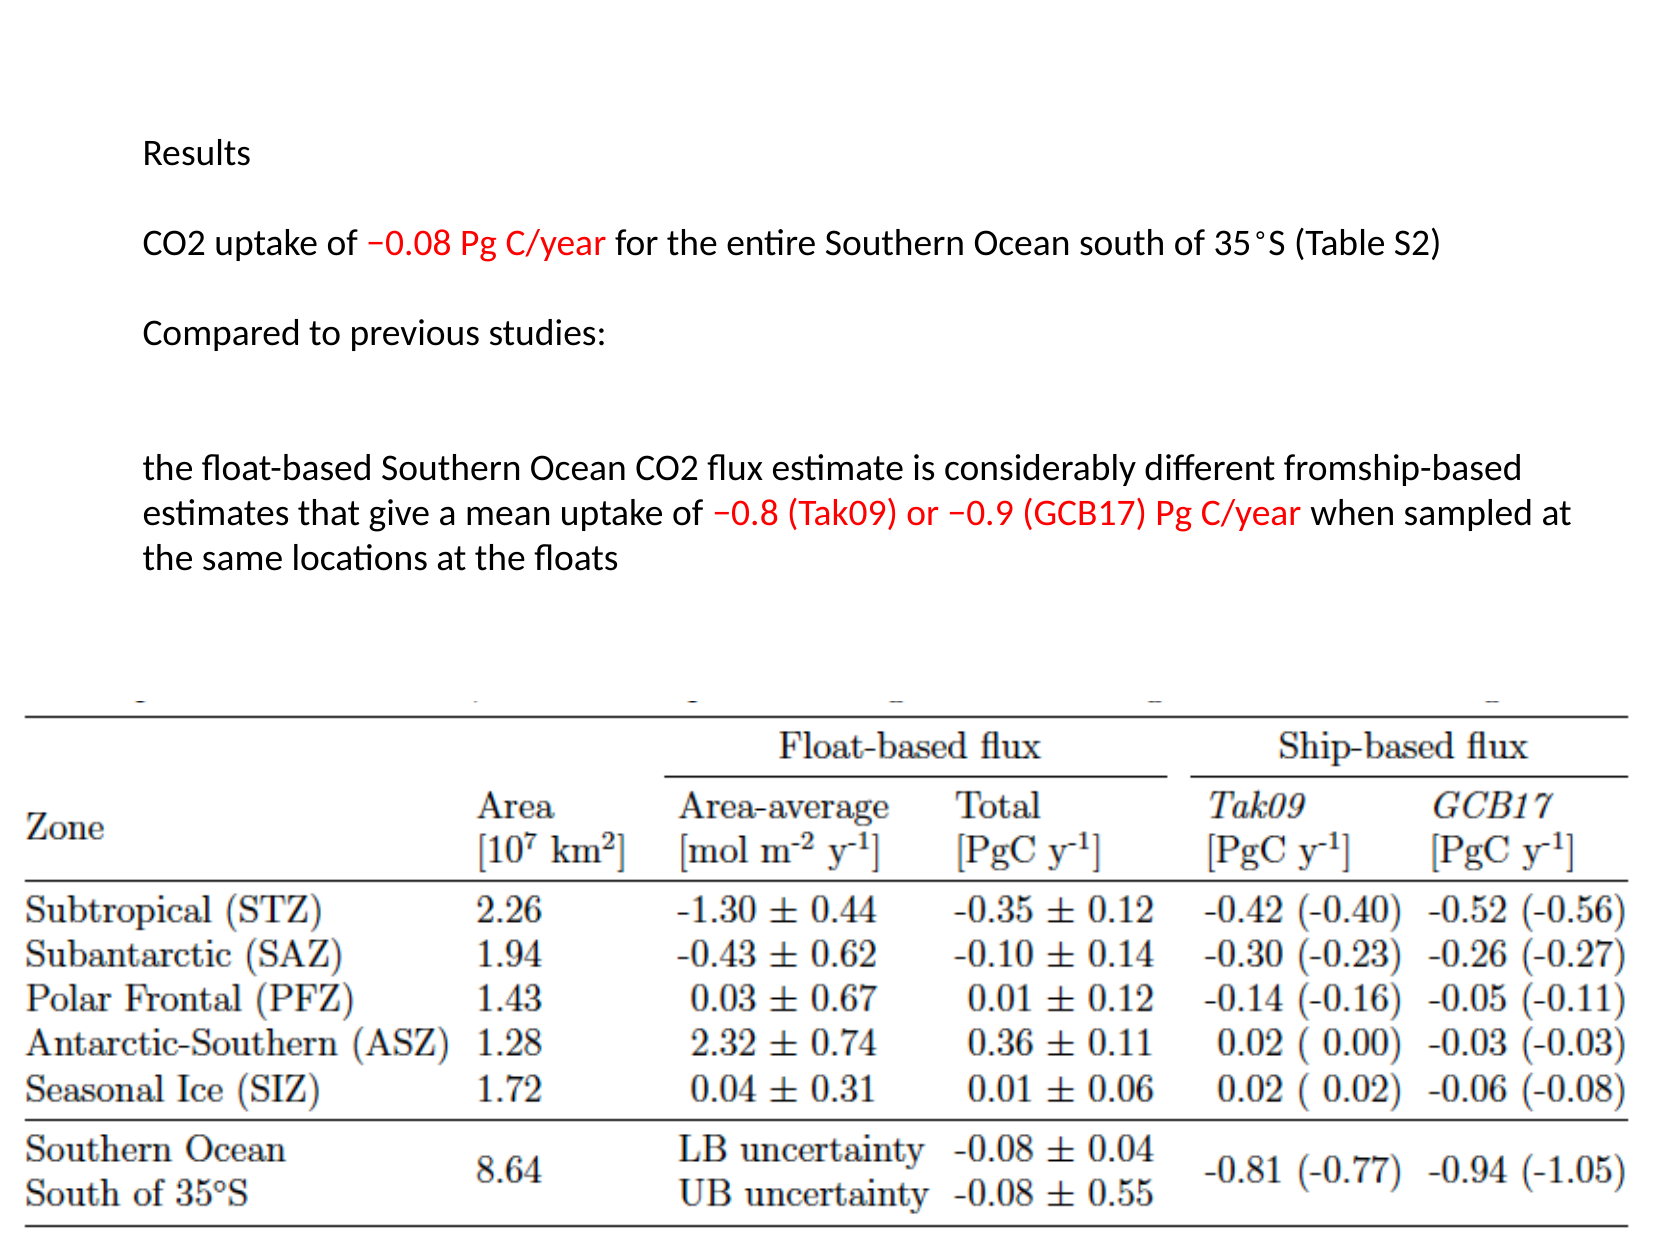

Results
CO2 uptake of −0.08 Pg C/year for the entire Southern Ocean south of 35∘S (Table S2)
Compared to previous studies:
the float-based Southern Ocean CO2 flux estimate is considerably different fromship-based estimates that give a mean uptake of −0.8 (Tak09) or −0.9 (GCB17) Pg C/year when sampled at the same locations at the floats